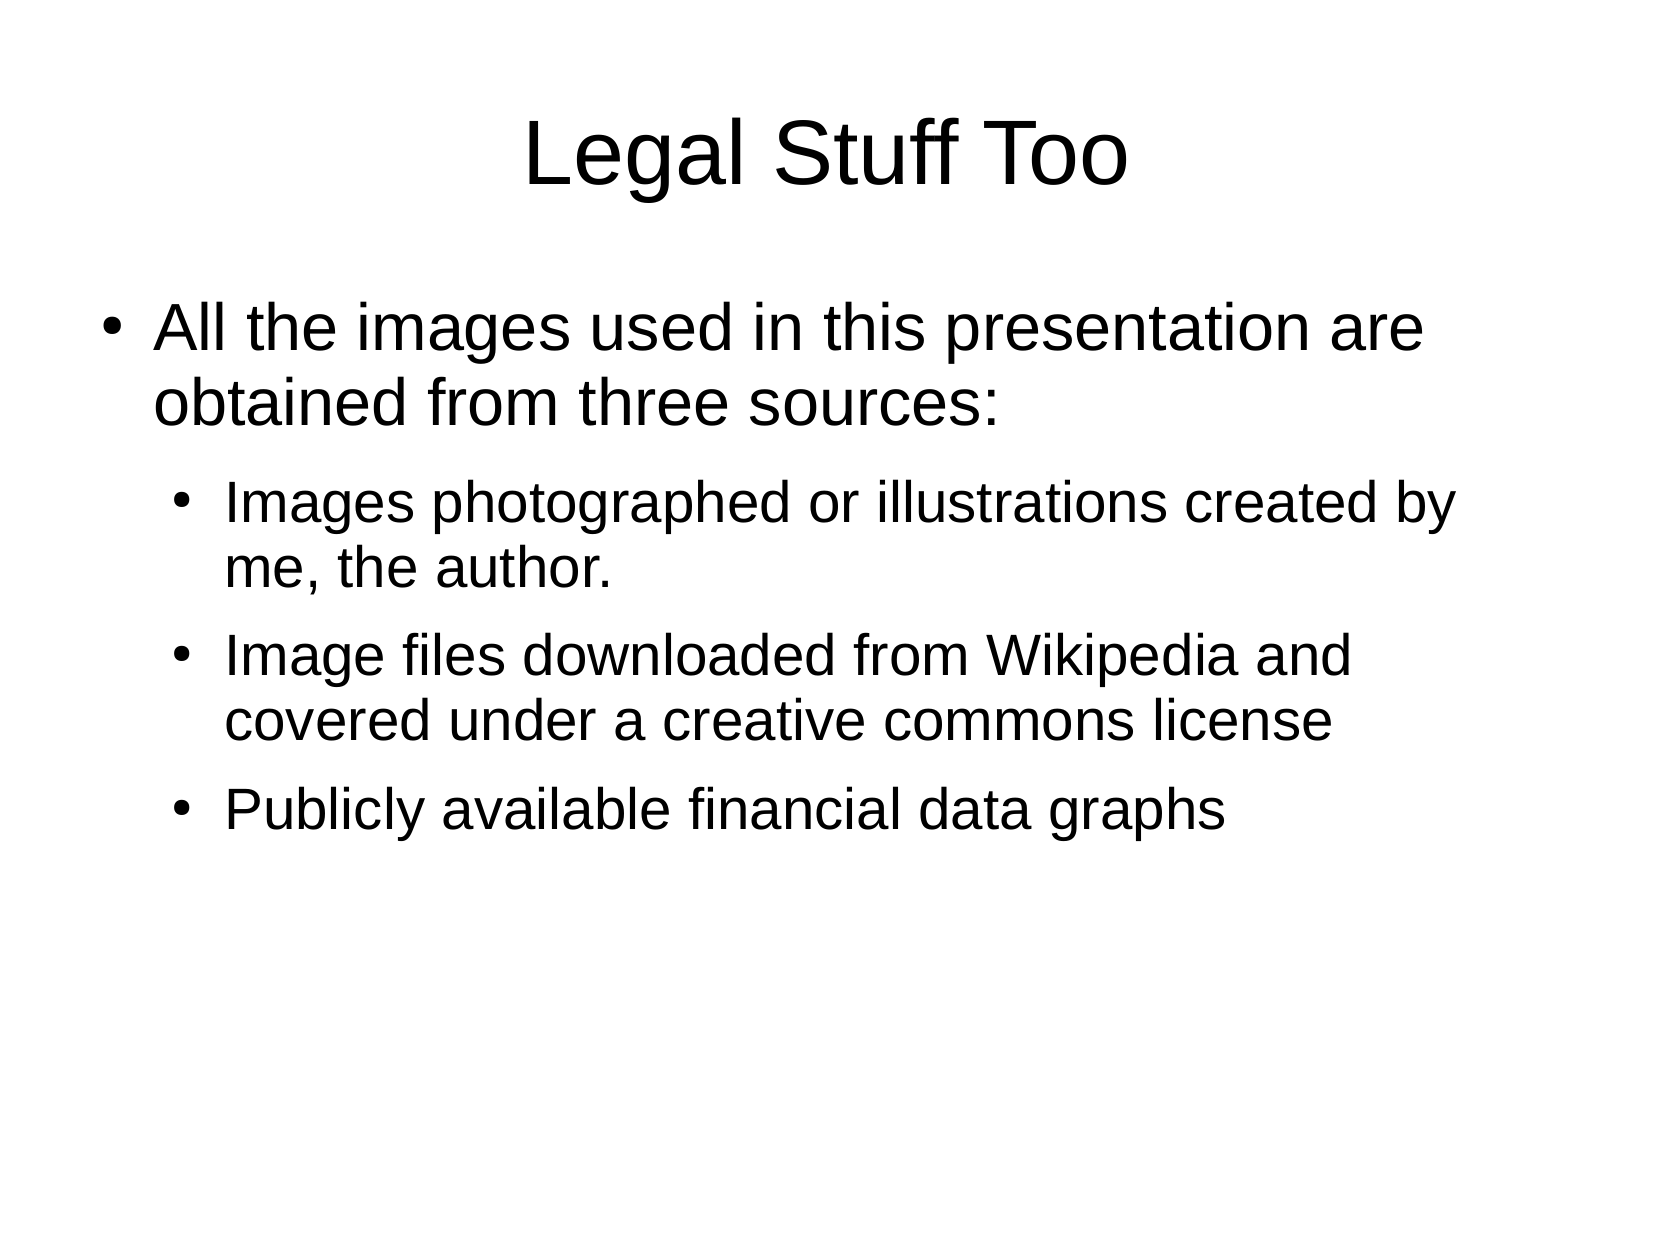

# Legal Stuff Too
All the images used in this presentation are obtained from three sources:
Images photographed or illustrations created by me, the author.
Image files downloaded from Wikipedia and covered under a creative commons license
Publicly available financial data graphs